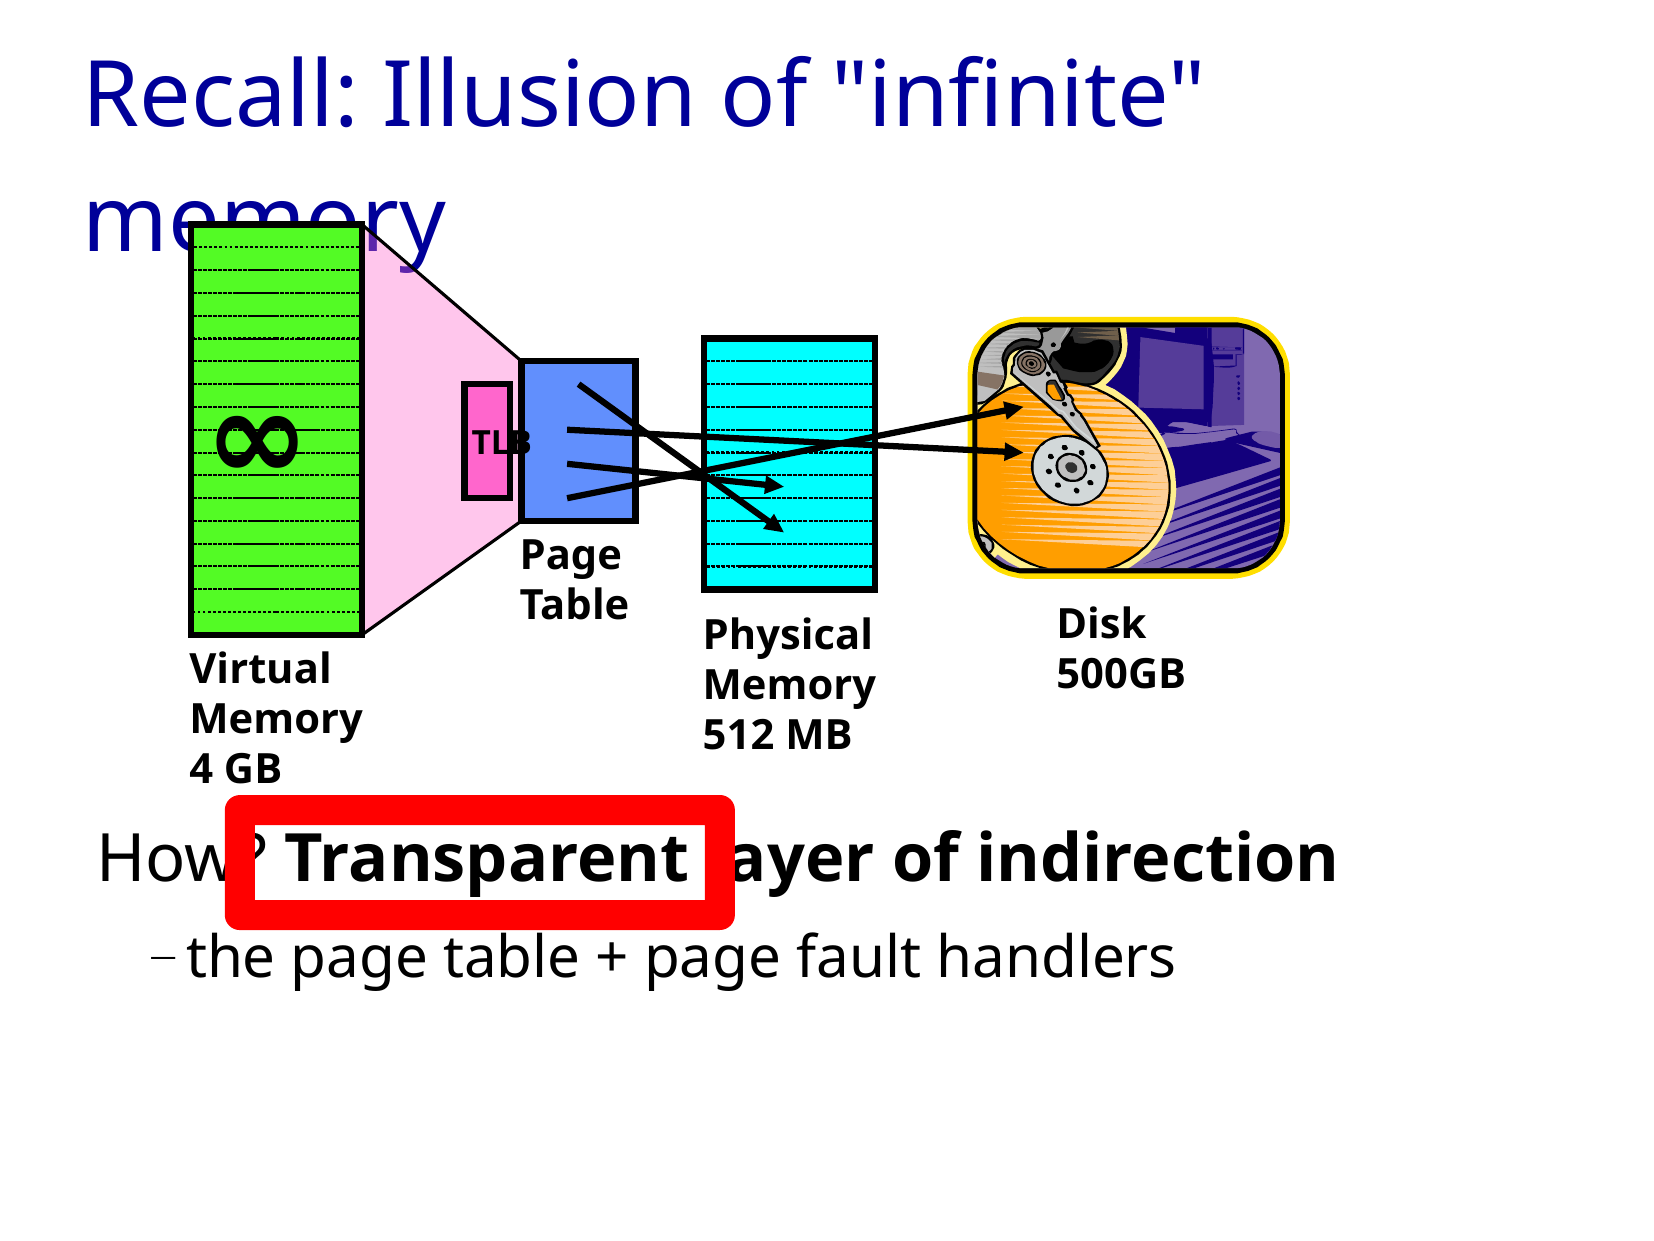

# Recall: Illusion of "infinite" memory
∞
Virtual
Memory
4 GB
TLB
Page
Table
Disk
500GB
Physical
Memory
512 MB
How? Transparent layer of indirection
the page table + page fault handlers